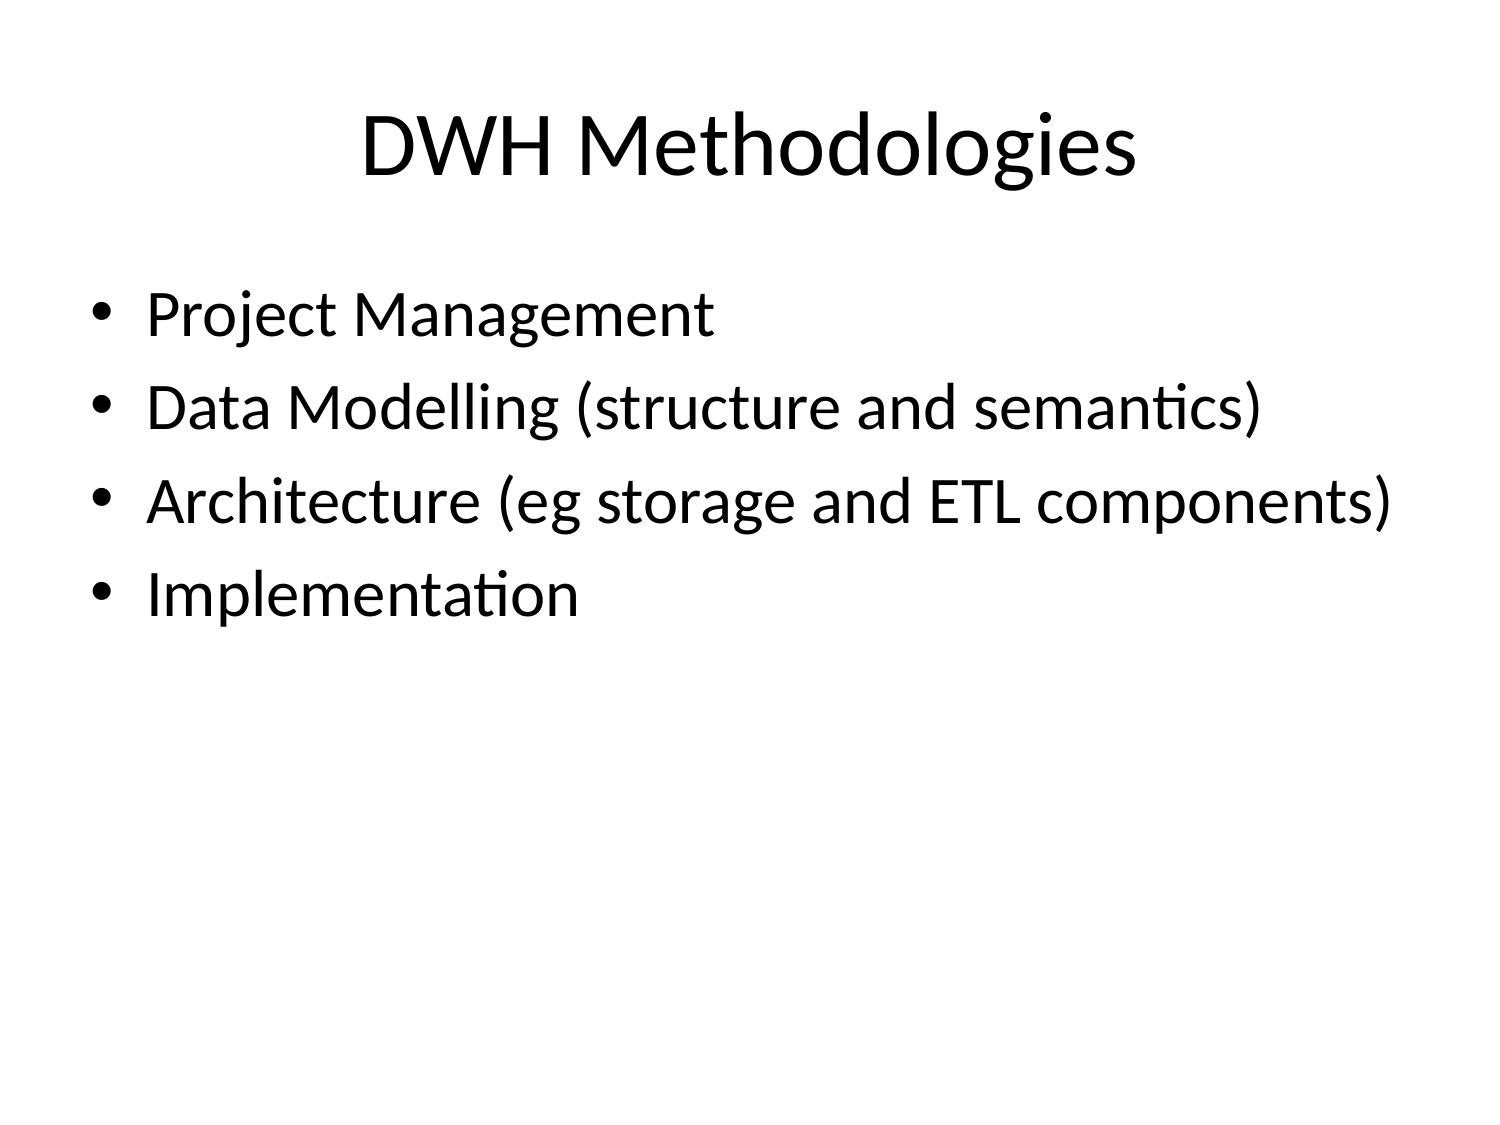

# DWH Methodologies
Project Management
Data Modelling (structure and semantics)
Architecture (eg storage and ETL components)
Implementation